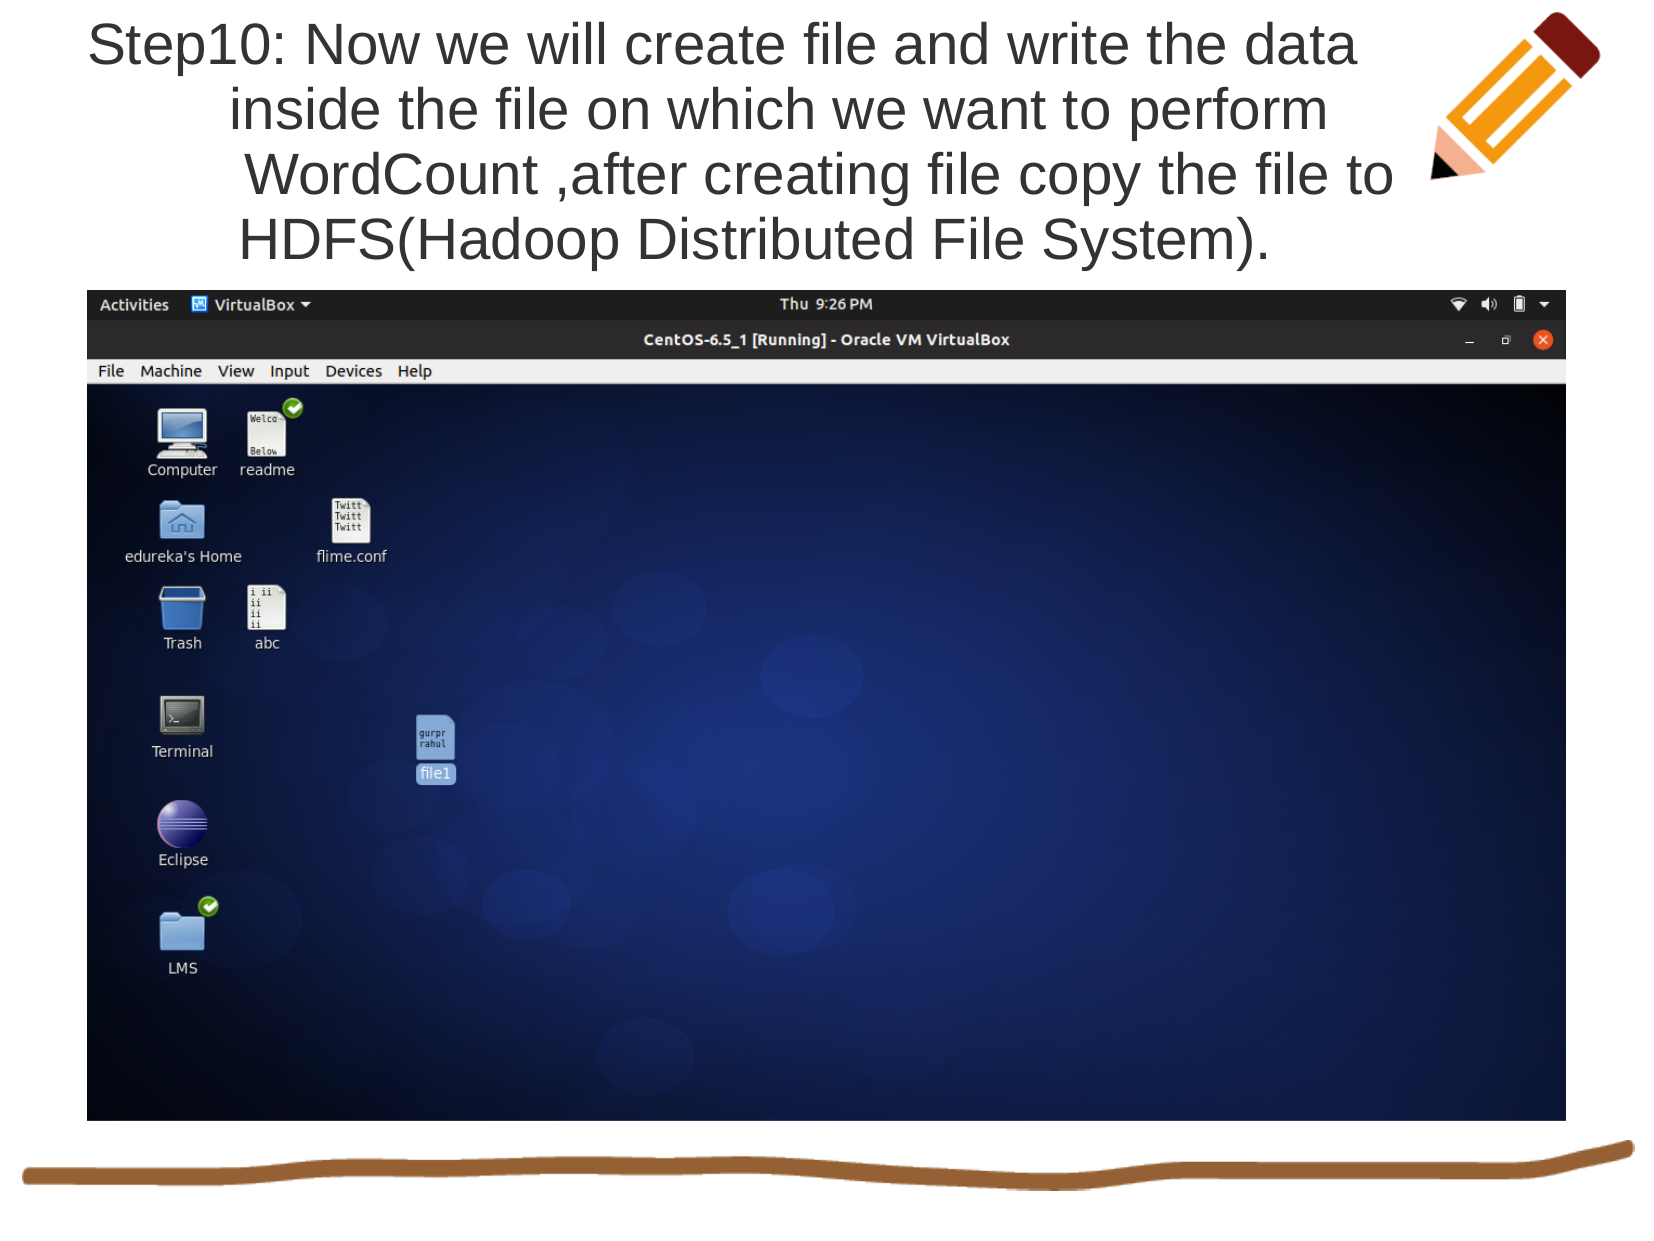

# Step10: Now we will create file and write the data inside the file on which we want to perform WordCount ,after creating file copy the file to HDFS(Hadoop Distributed File System).